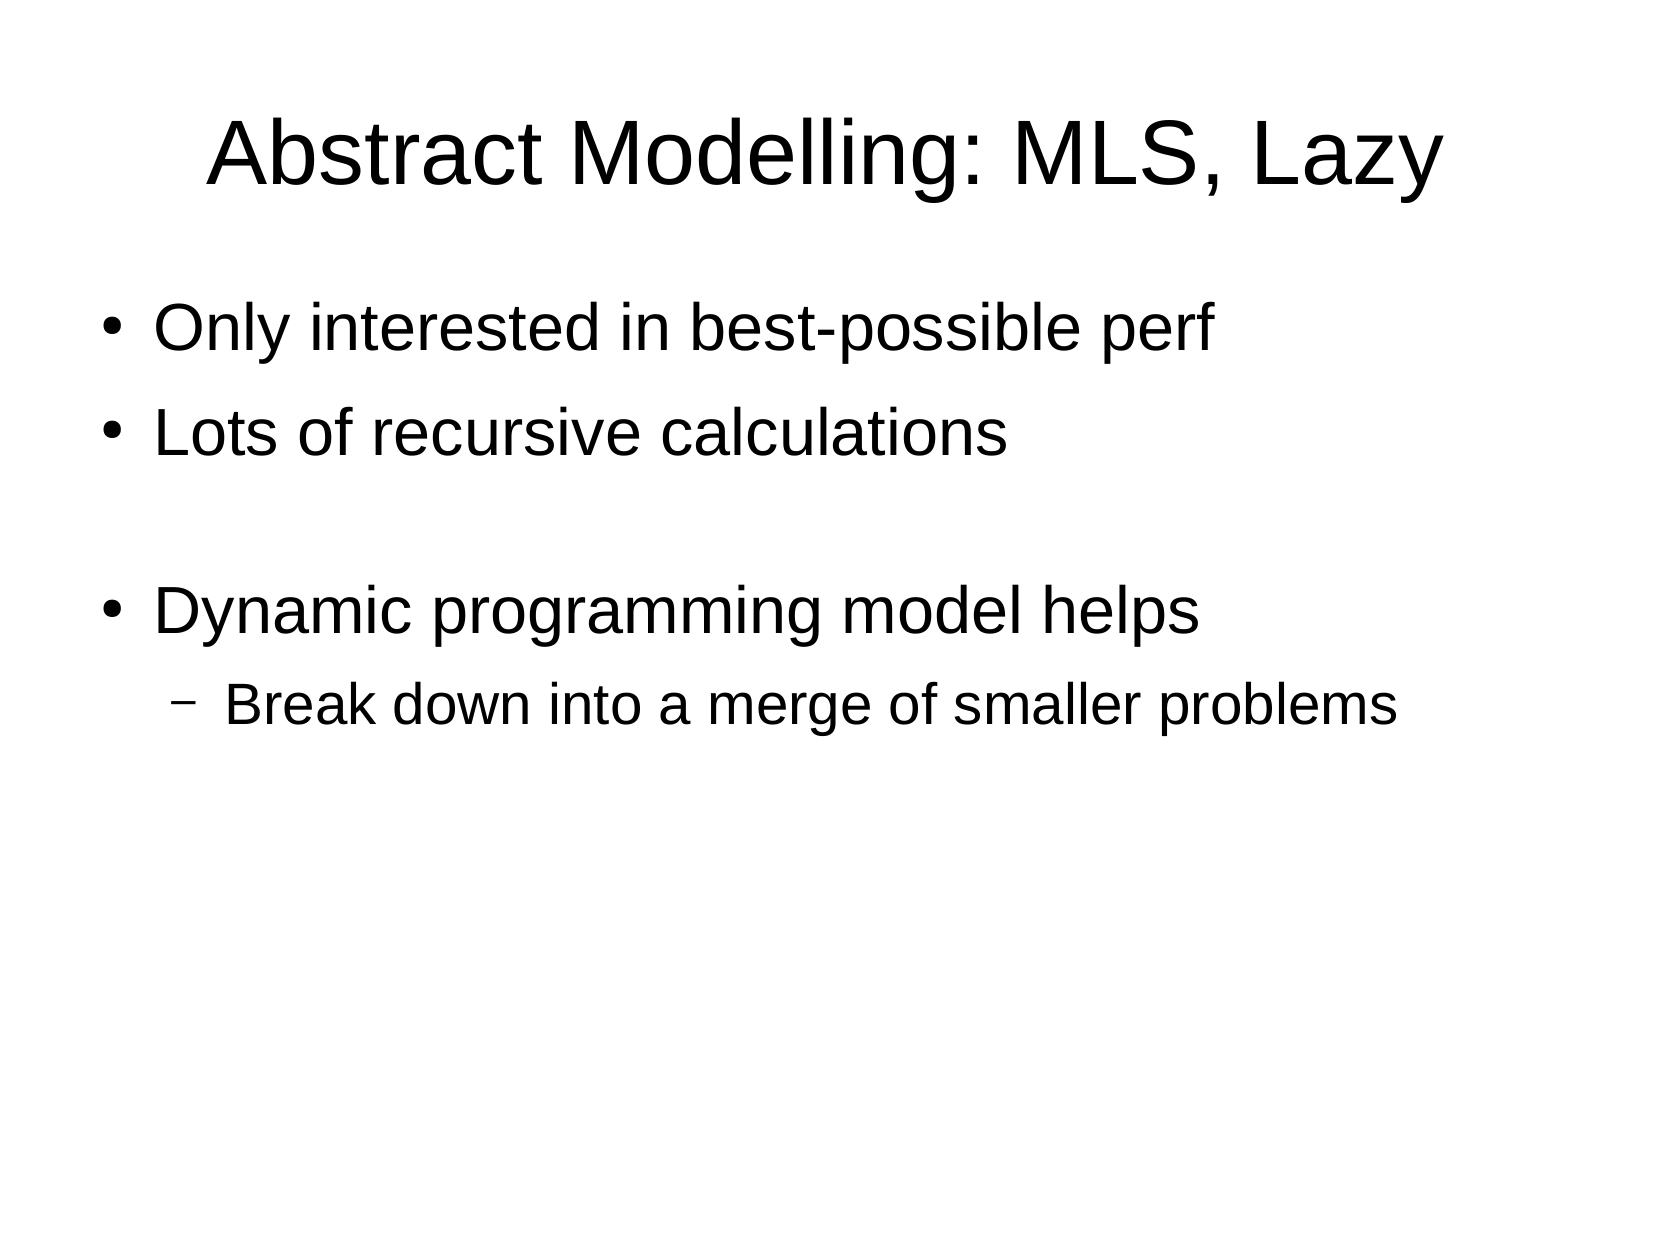

# Abstract Modelling: MLS, Lazy
Only interested in best-possible perf
Lots of recursive calculations
Dynamic programming model helps
Break down into a merge of smaller problems